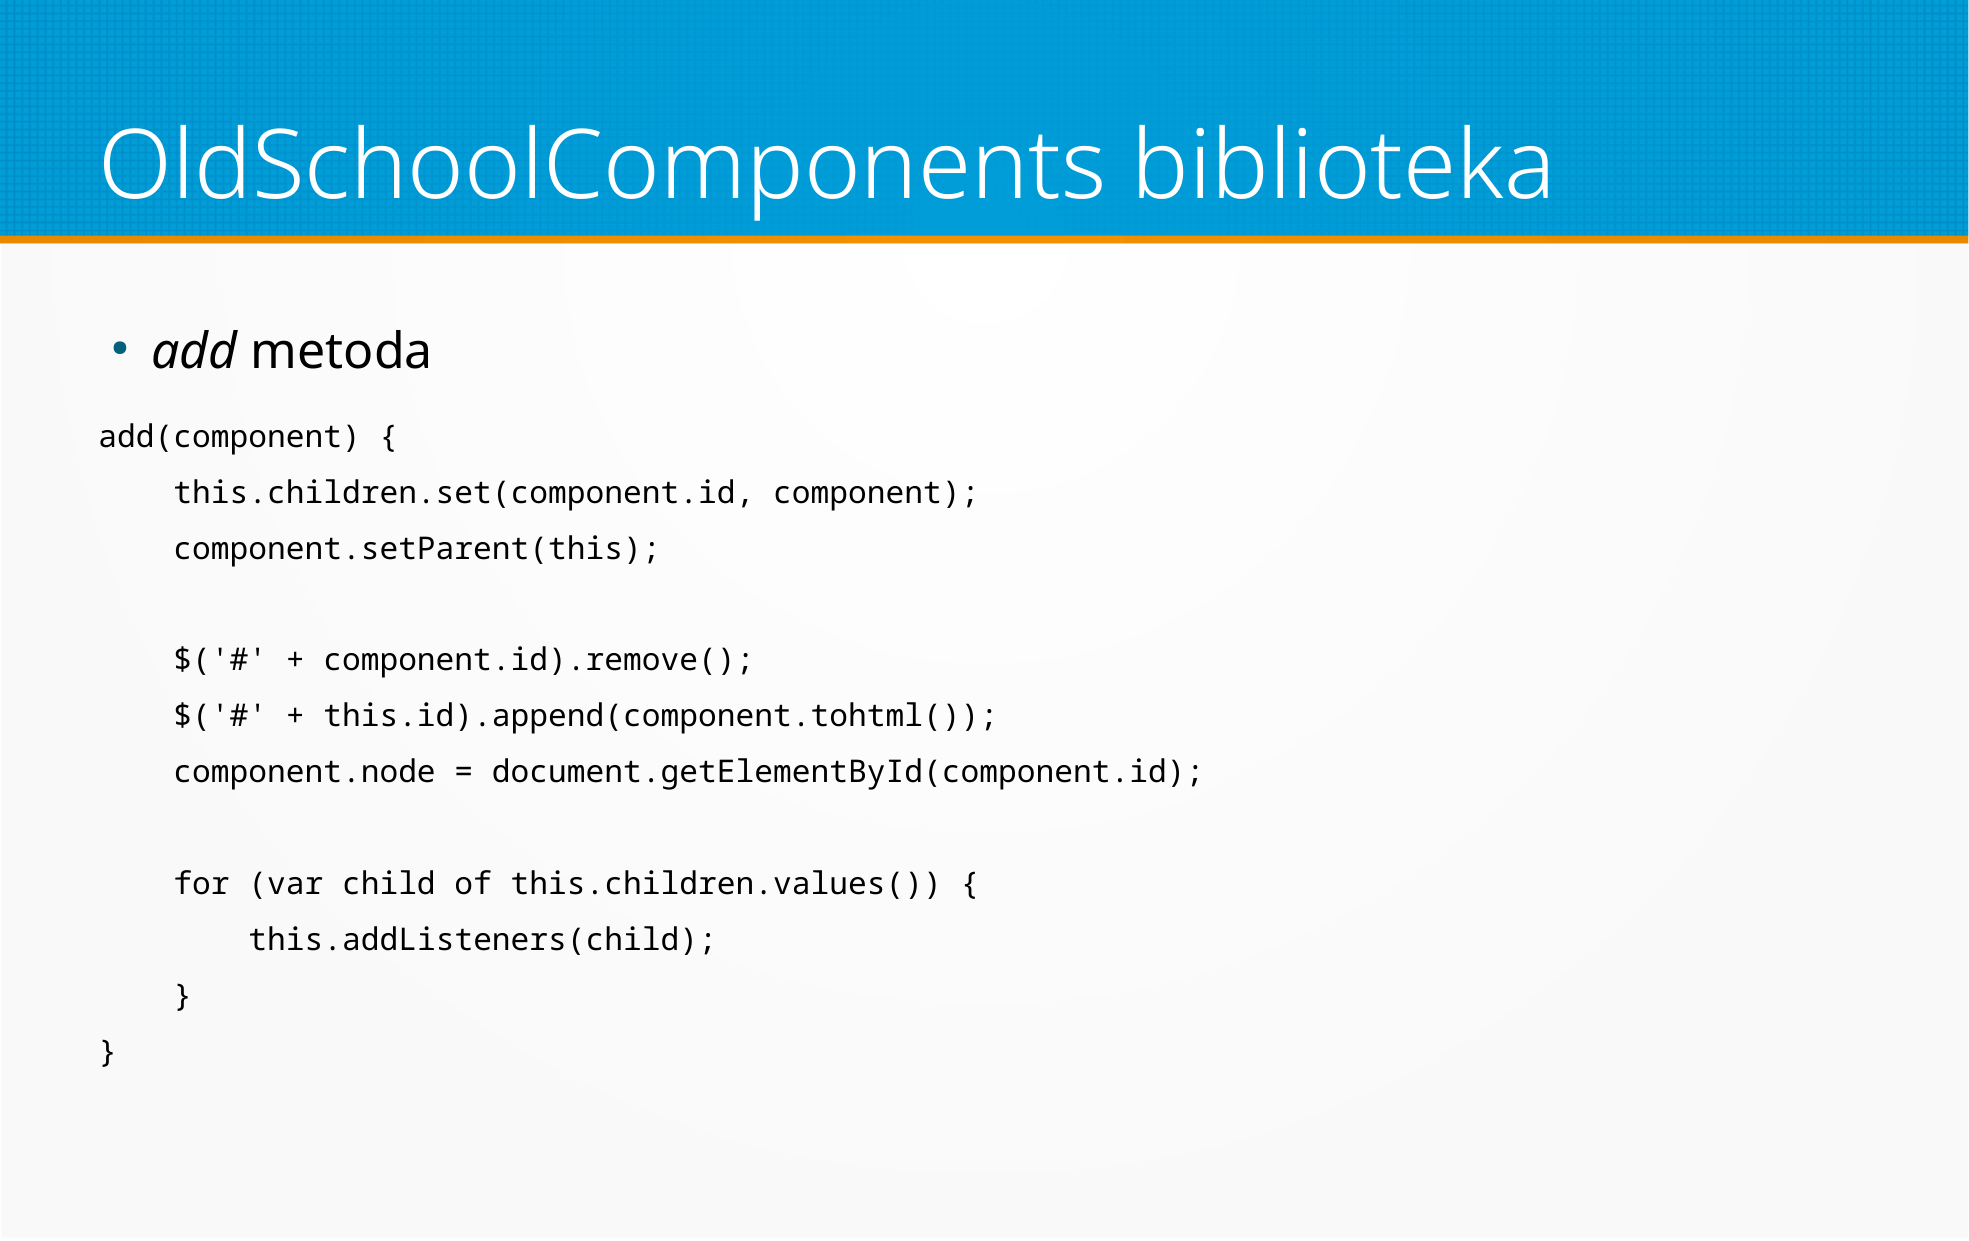

# OldSchoolComponents biblioteka
add metoda
add(component) {
 this.children.set(component.id, component);
 component.setParent(this);
 $('#' + component.id).remove();
 $('#' + this.id).append(component.tohtml());
 component.node = document.getElementById(component.id);
 for (var child of this.children.values()) {
 this.addListeners(child);
 }
}